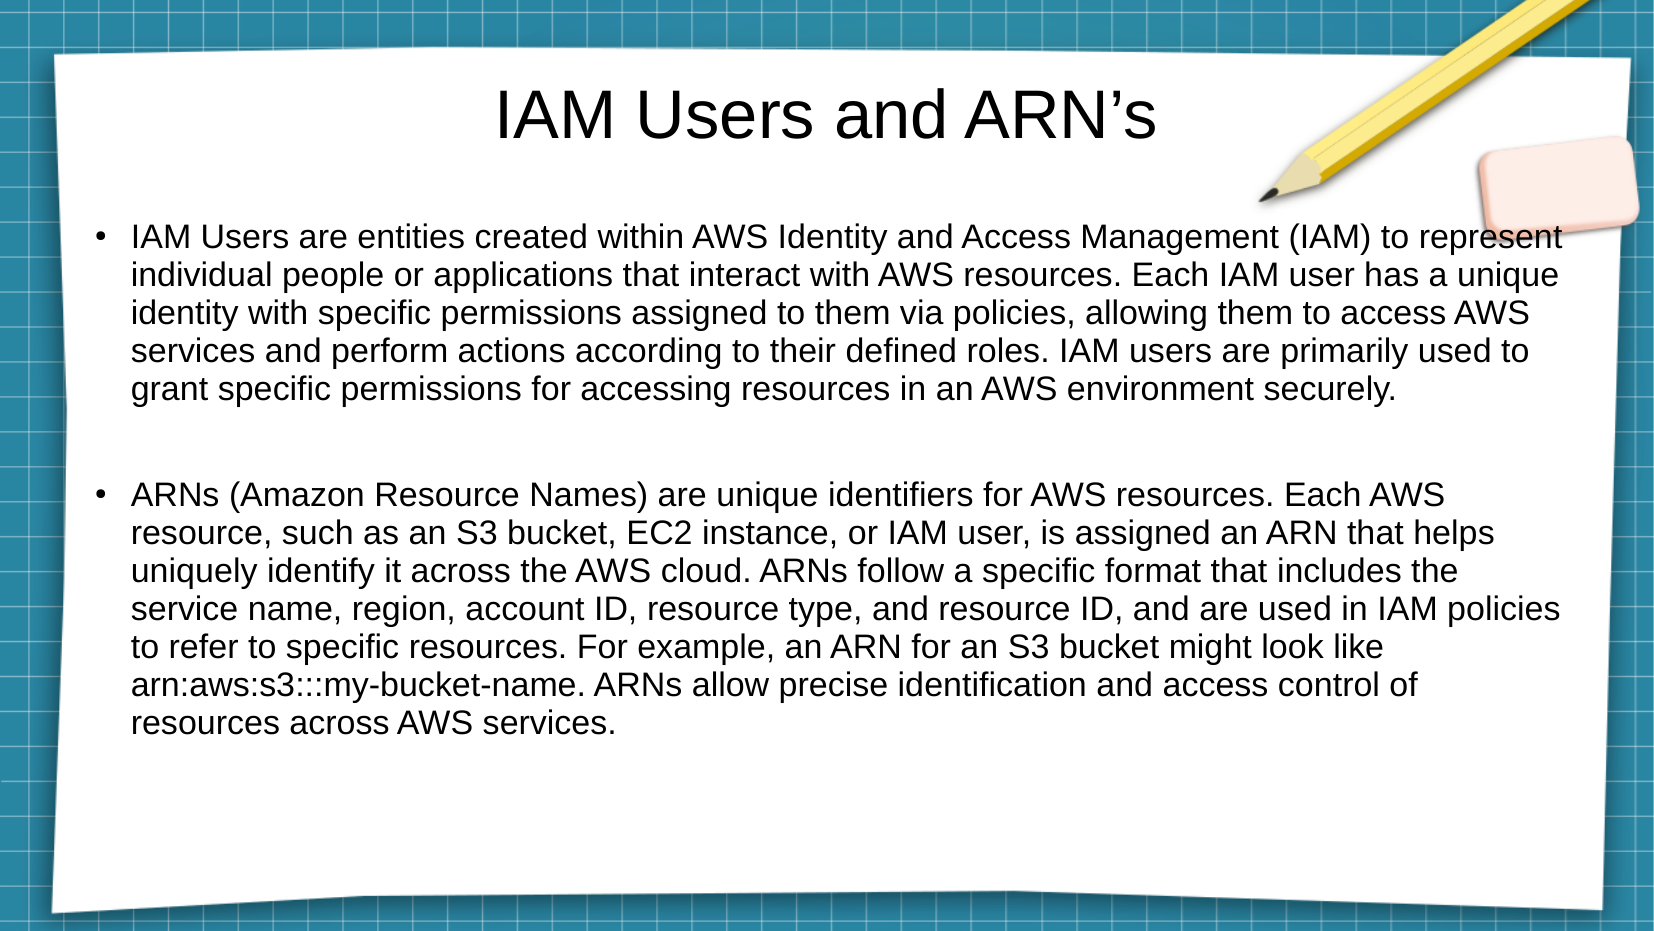

# IAM Users and ARN’s
IAM Users are entities created within AWS Identity and Access Management (IAM) to represent individual people or applications that interact with AWS resources. Each IAM user has a unique identity with specific permissions assigned to them via policies, allowing them to access AWS services and perform actions according to their defined roles. IAM users are primarily used to grant specific permissions for accessing resources in an AWS environment securely.
ARNs (Amazon Resource Names) are unique identifiers for AWS resources. Each AWS resource, such as an S3 bucket, EC2 instance, or IAM user, is assigned an ARN that helps uniquely identify it across the AWS cloud. ARNs follow a specific format that includes the service name, region, account ID, resource type, and resource ID, and are used in IAM policies to refer to specific resources. For example, an ARN for an S3 bucket might look like arn:aws:s3:::my-bucket-name. ARNs allow precise identification and access control of resources across AWS services.